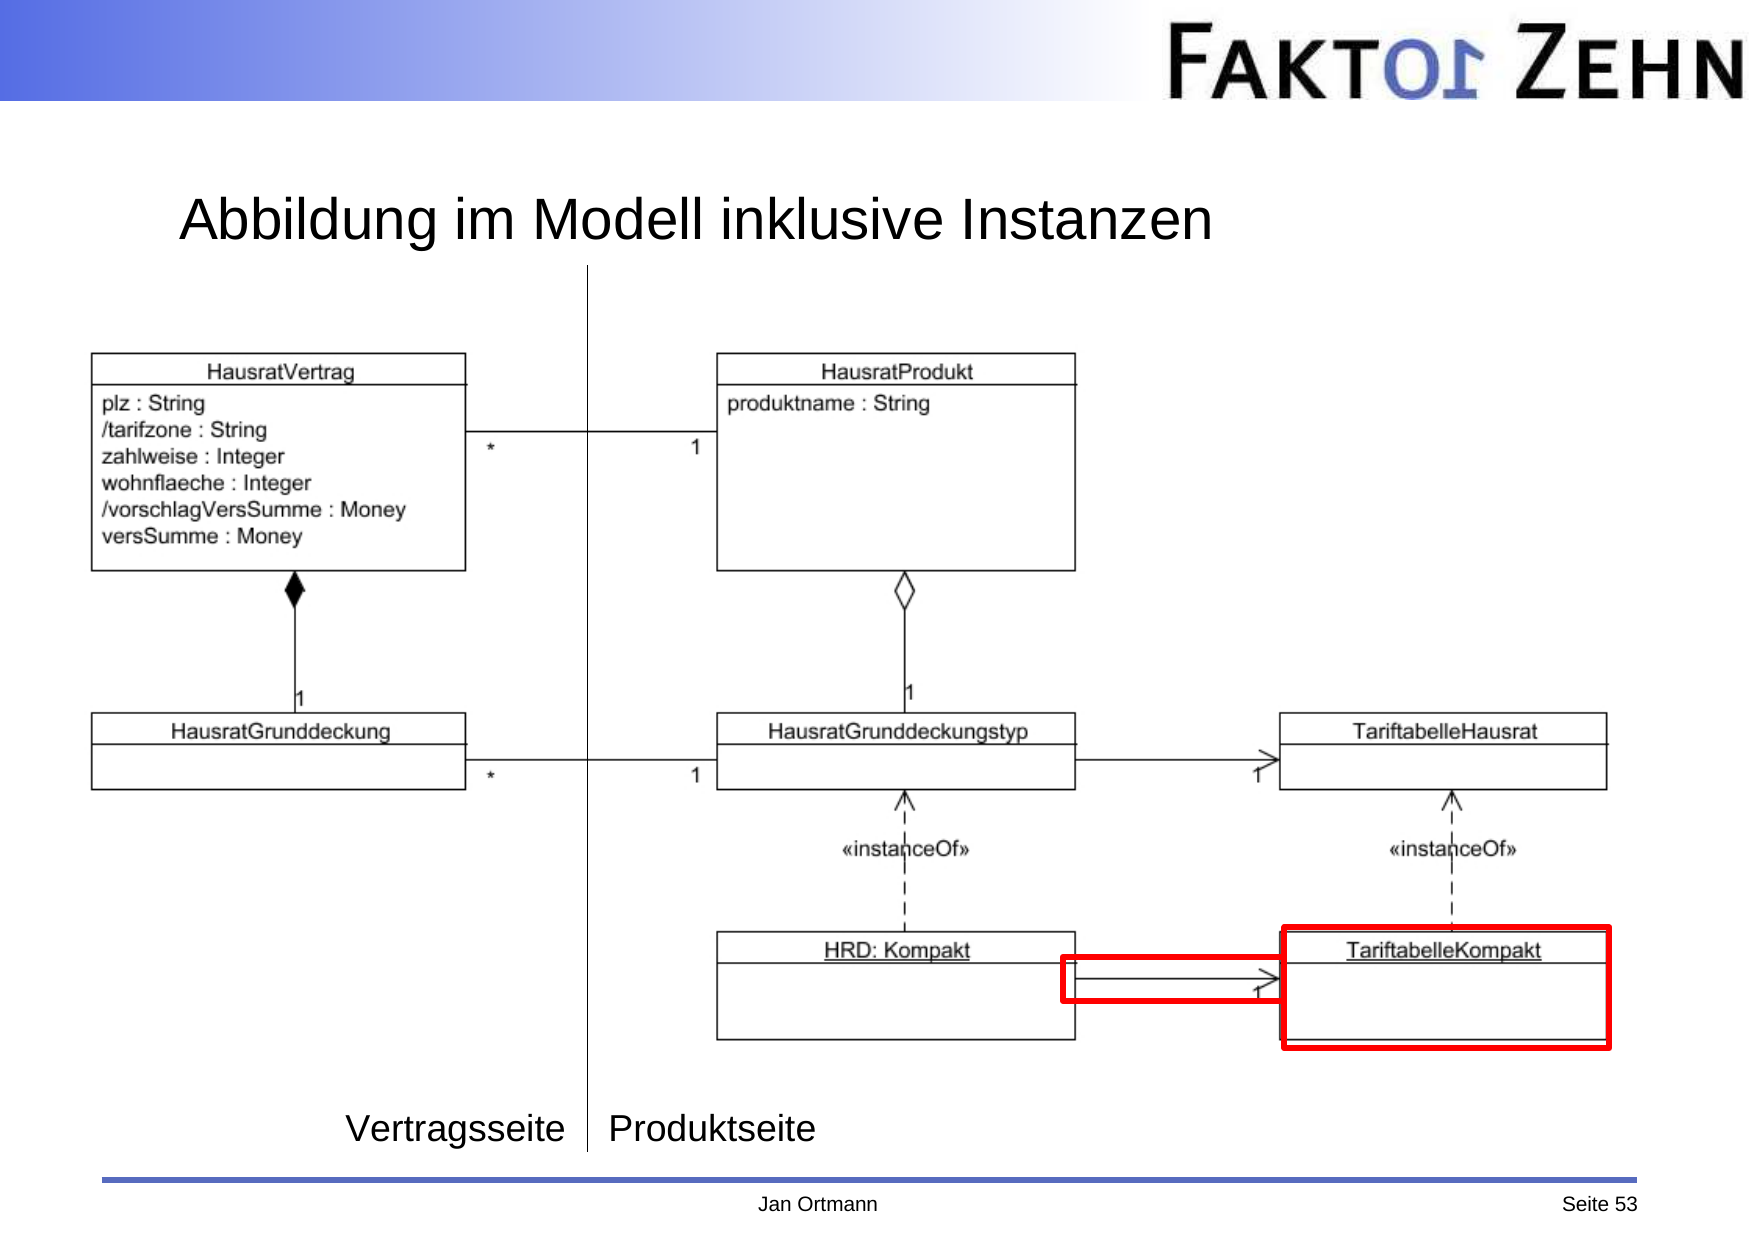

# Abbildung im Modell inklusive Instanzen
Vertragsseite
Produktseite